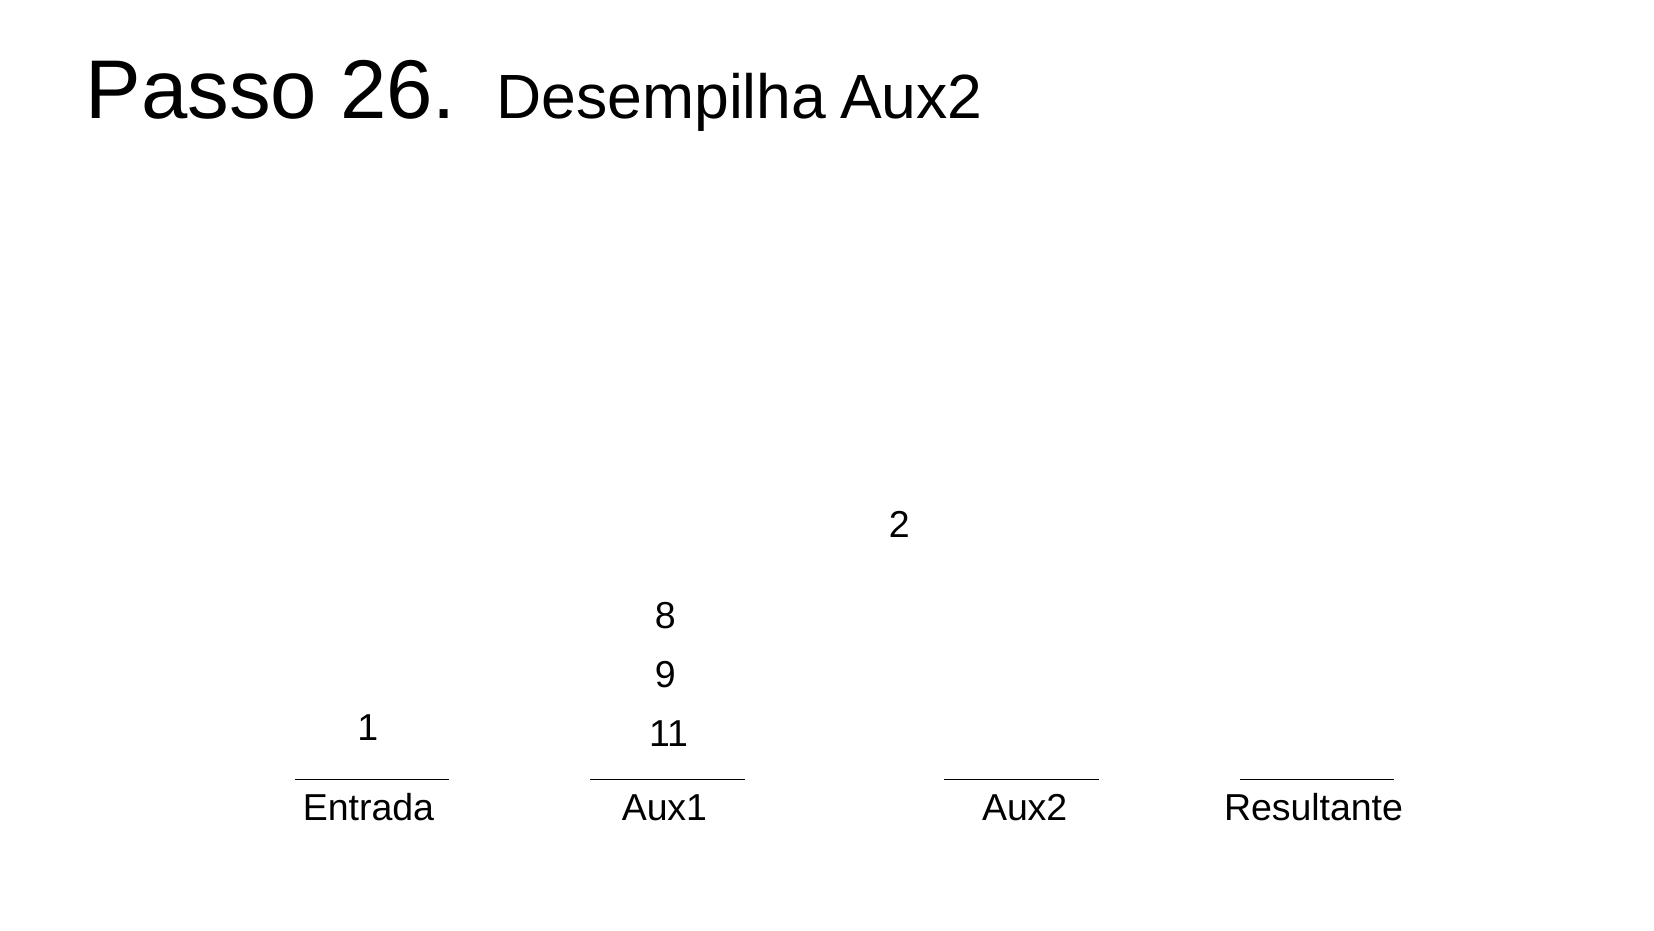

Passo 26. Desempilha Aux2
2
8
9
1
11
Entrada
Aux1
Aux2
Resultante